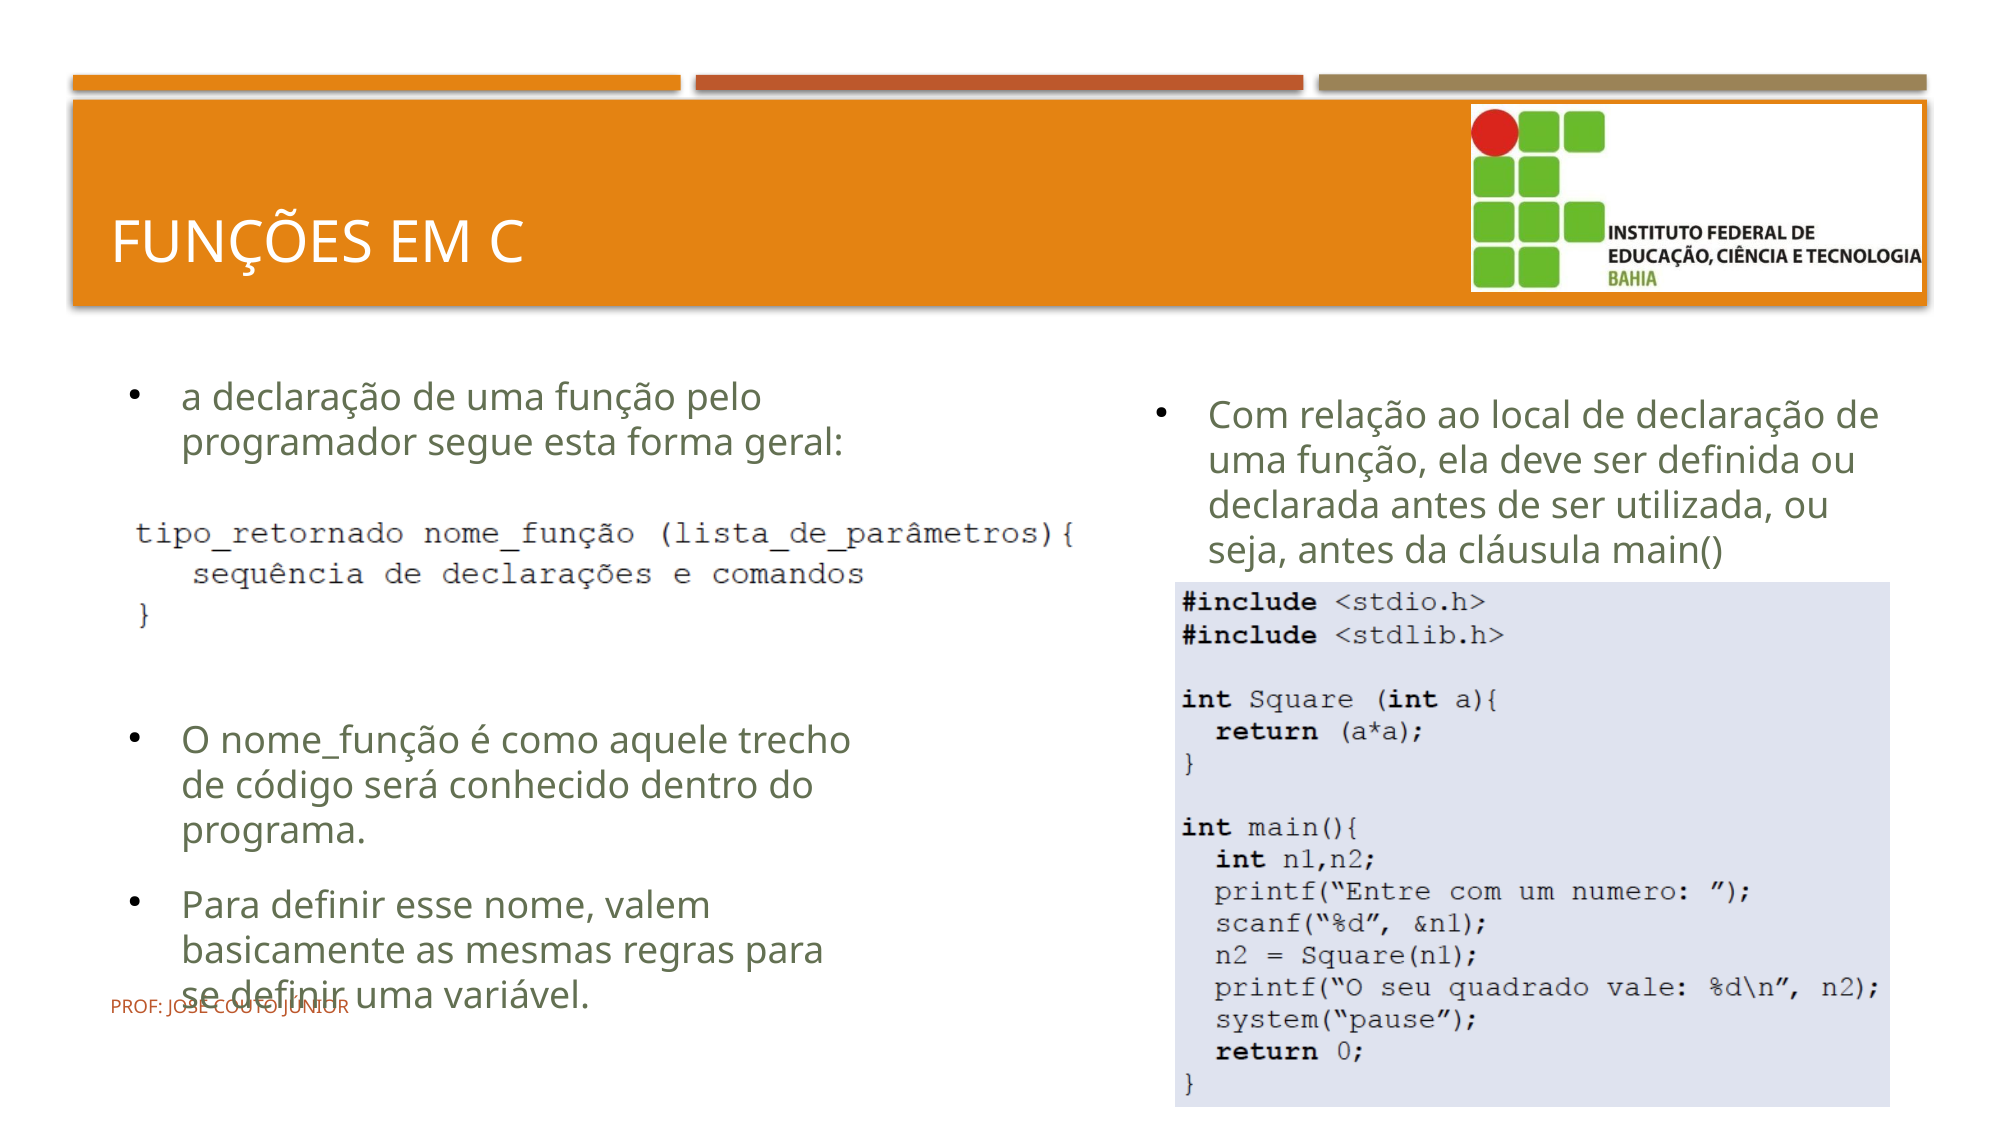

# Funções em C
a declaração de uma função pelo programador segue esta forma geral:
O nome_função é como aquele trecho de código será conhecido dentro do programa.
Para definir esse nome, valem basicamente as mesmas regras para se definir uma variável.
Com relação ao local de declaração de uma função, ela deve ser definida ou declarada antes de ser utilizada, ou seja, antes da cláusula main()
Prof: José Couto Júnior
3